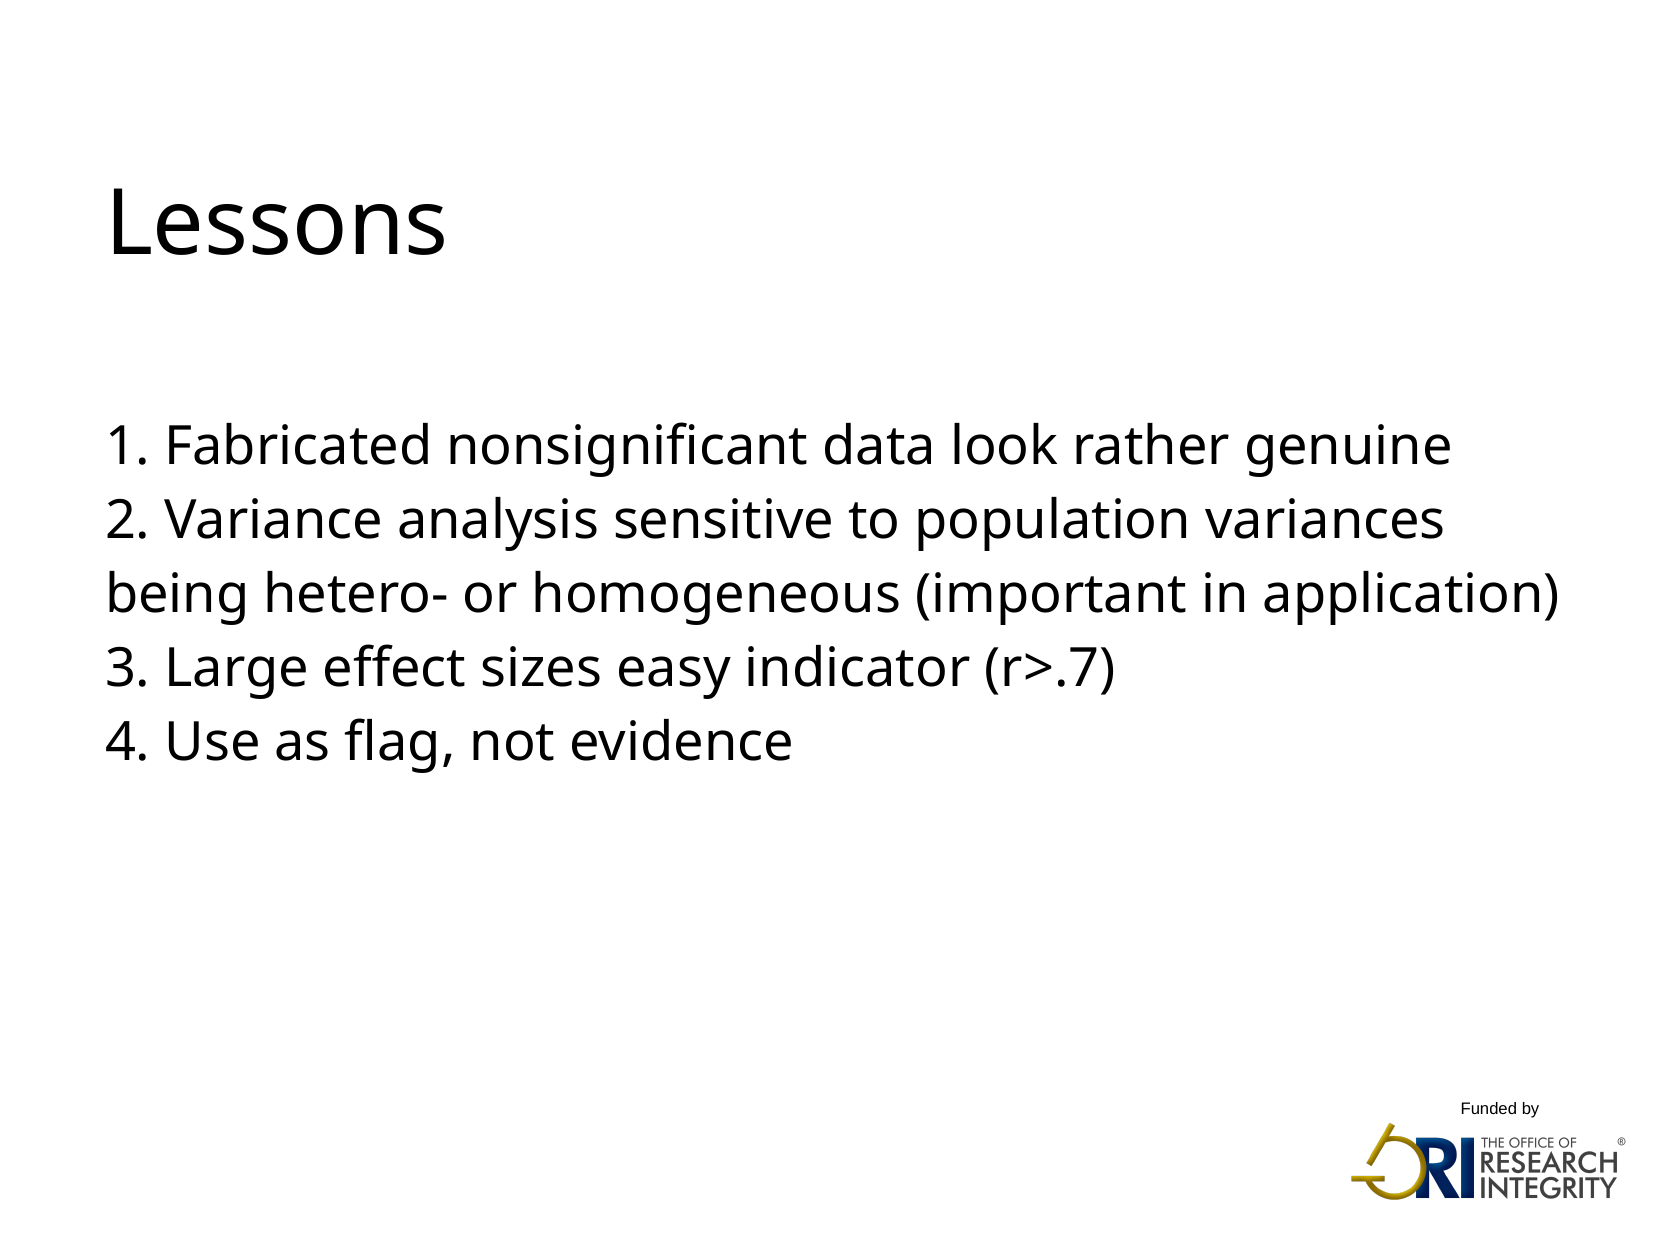

# Lessons 1. Fabricated nonsignificant data look rather genuine 2. Variance analysis sensitive to population variances being hetero- or homogeneous (important in application) 3. Large effect sizes easy indicator (r>.7) 4. Use as flag, not evidence
Funded by